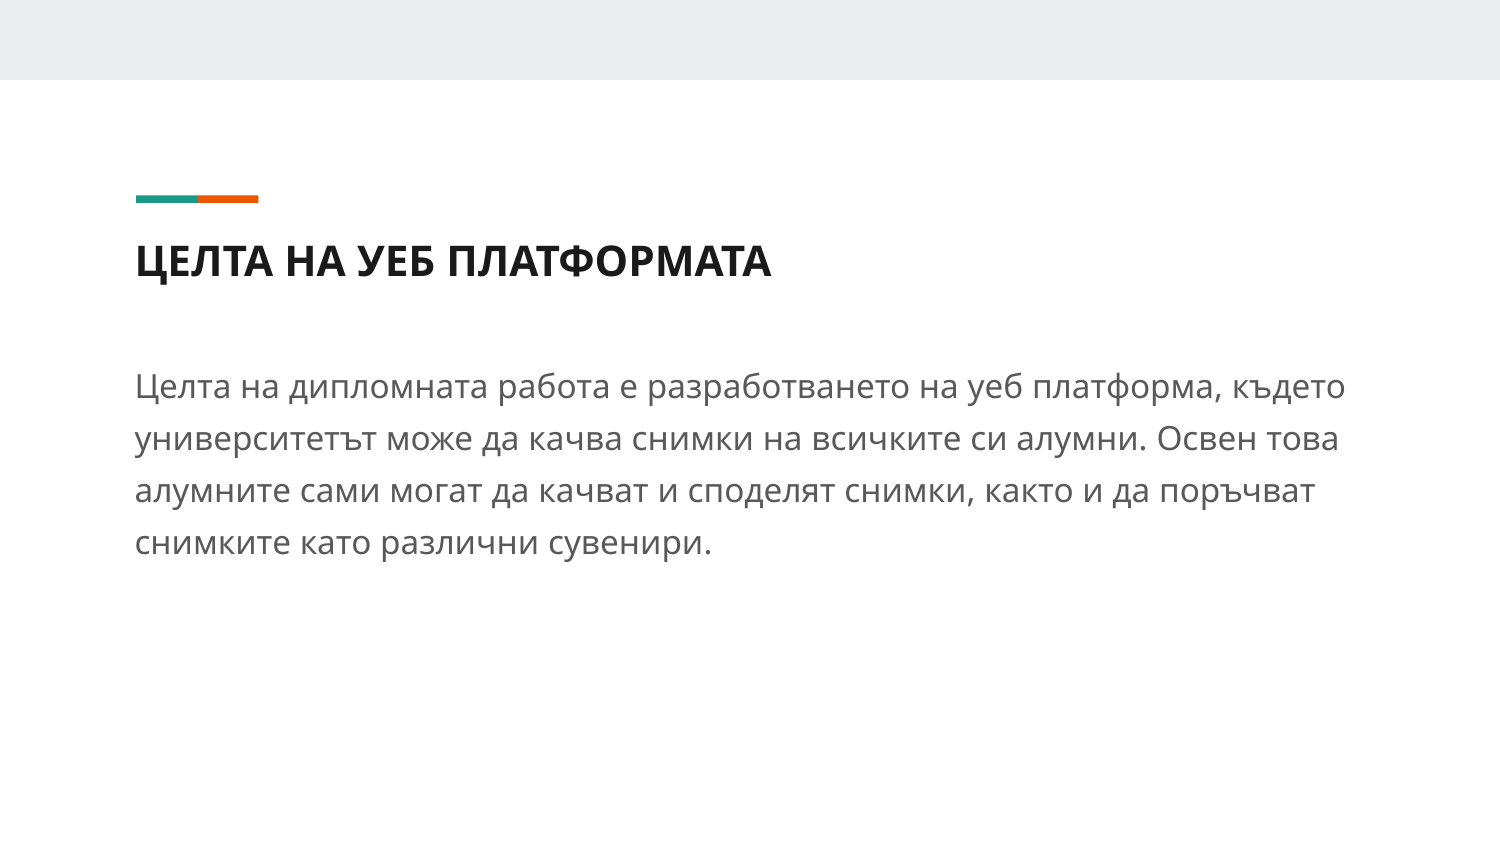

# ЦЕЛТА НА УЕБ ПЛАТФОРМАТА
Целта на дипломната работа е разработването на уеб платформа, където университетът може да качва снимки на всичките си алумни. Освен това алумните сами могат да качват и споделят снимки, както и да поръчват снимките като различни сувенири.